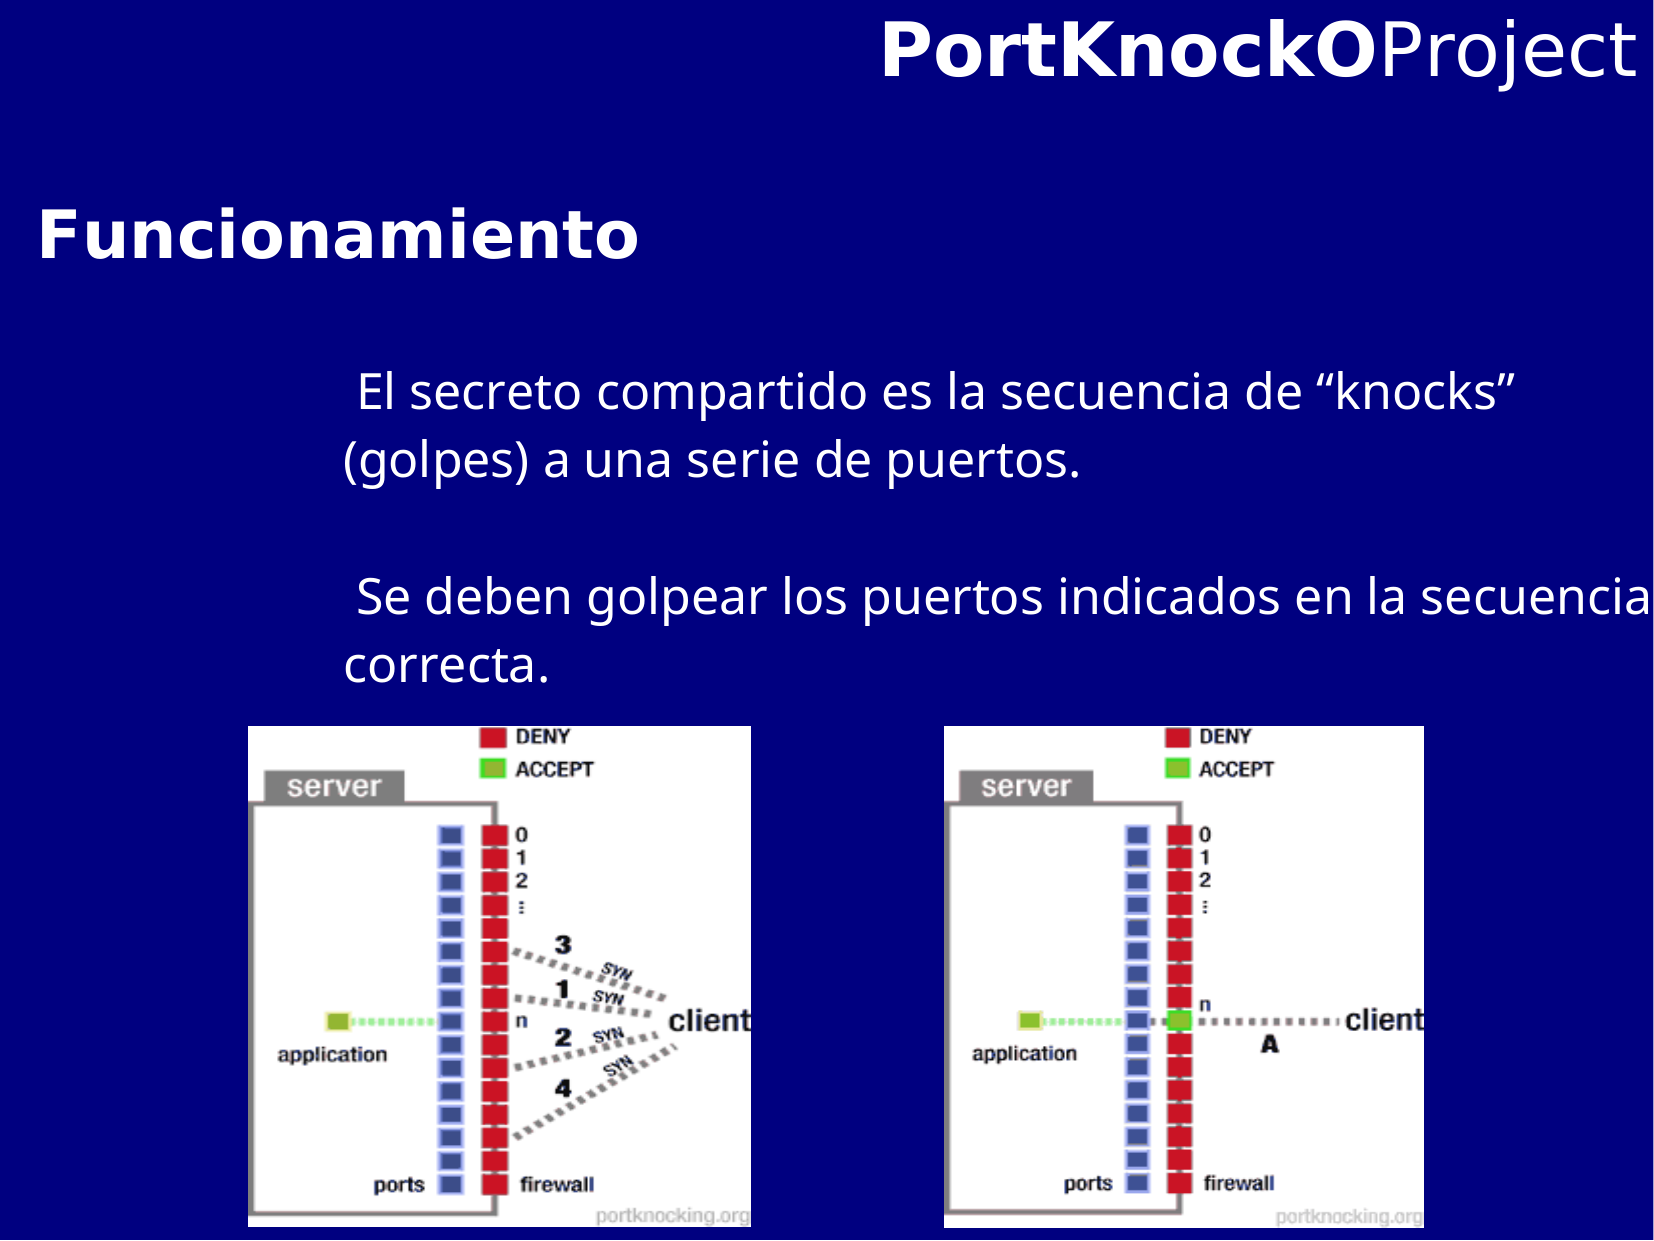

PortKnockOProject
Funcionamiento
 El secreto compartido es la secuencia de “knocks”
(golpes) a una serie de puertos.
 Se deben golpear los puertos indicados en la secuencia
correcta.